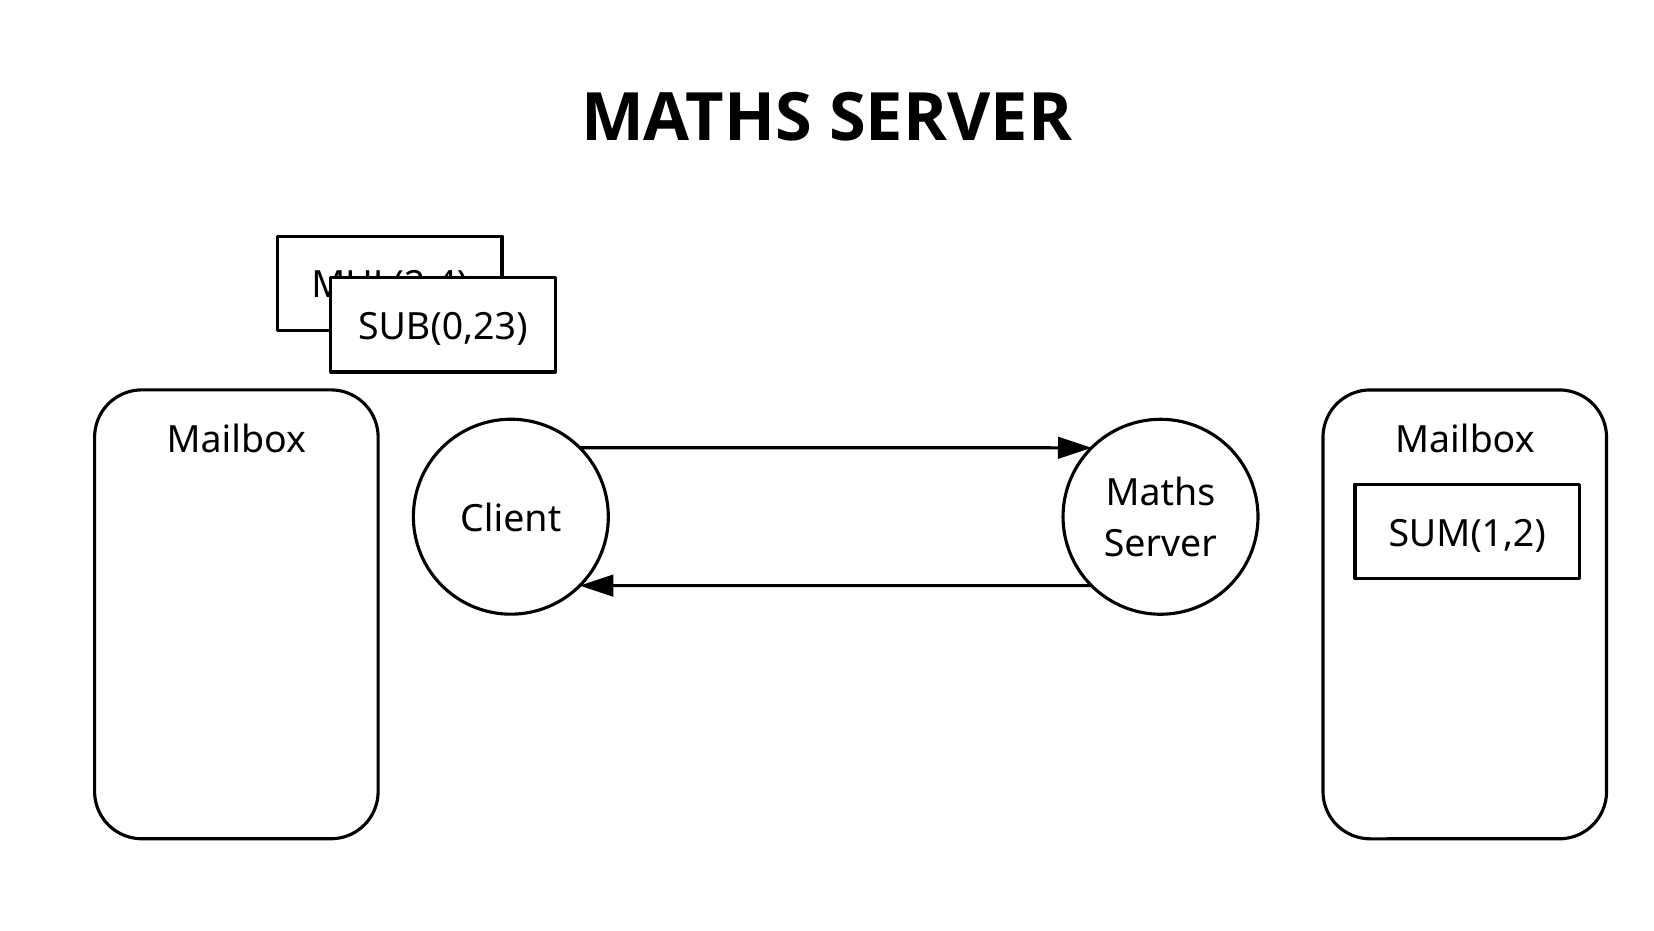

# MATHS SERVER
MUL(2,4)
SUB(0,23)
Mailbox
Mailbox
Client
Maths
Server
SUM(1,2)